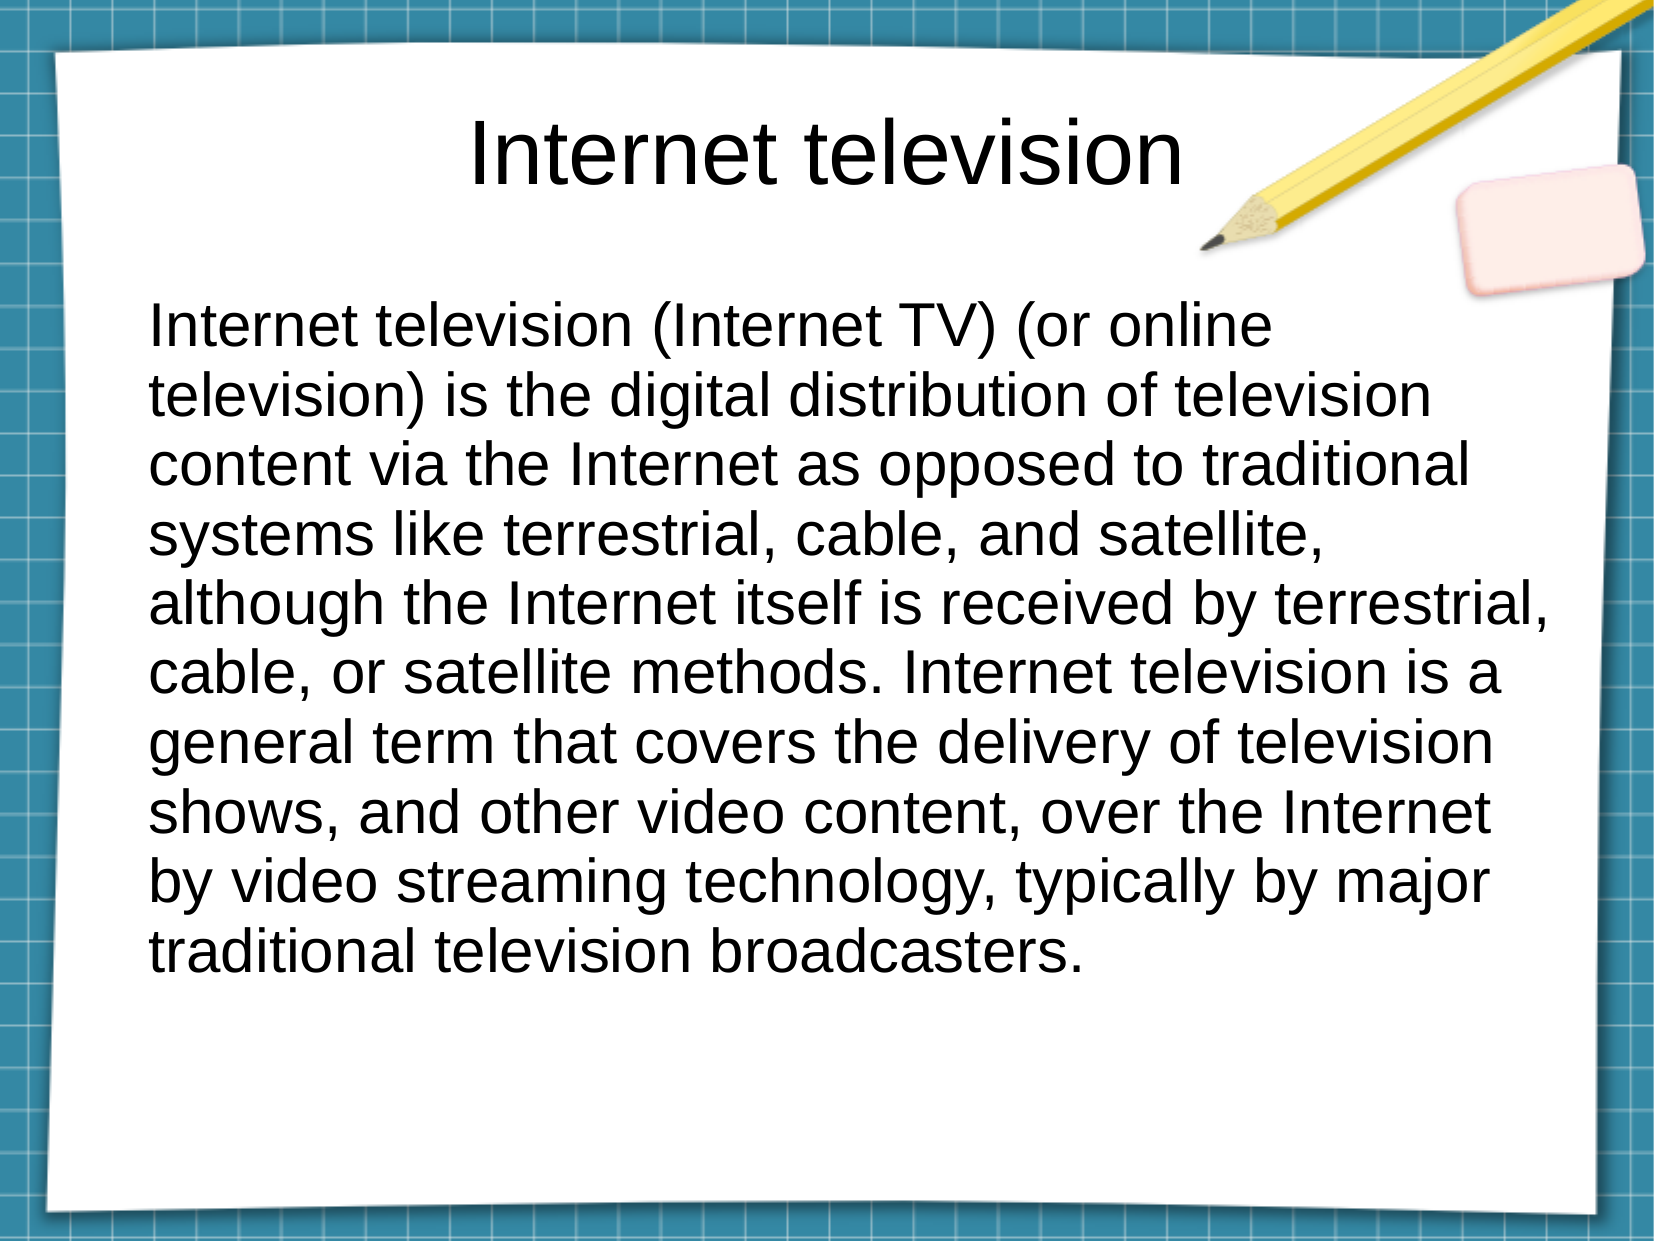

# Internet television
Internet television (Internet TV) (or online television) is the digital distribution of television content via the Internet as opposed to traditional systems like terrestrial, cable, and satellite, although the Internet itself is received by terrestrial, cable, or satellite methods. Internet television is a general term that covers the delivery of television shows, and other video content, over the Internet by video streaming technology, typically by major traditional television broadcasters.